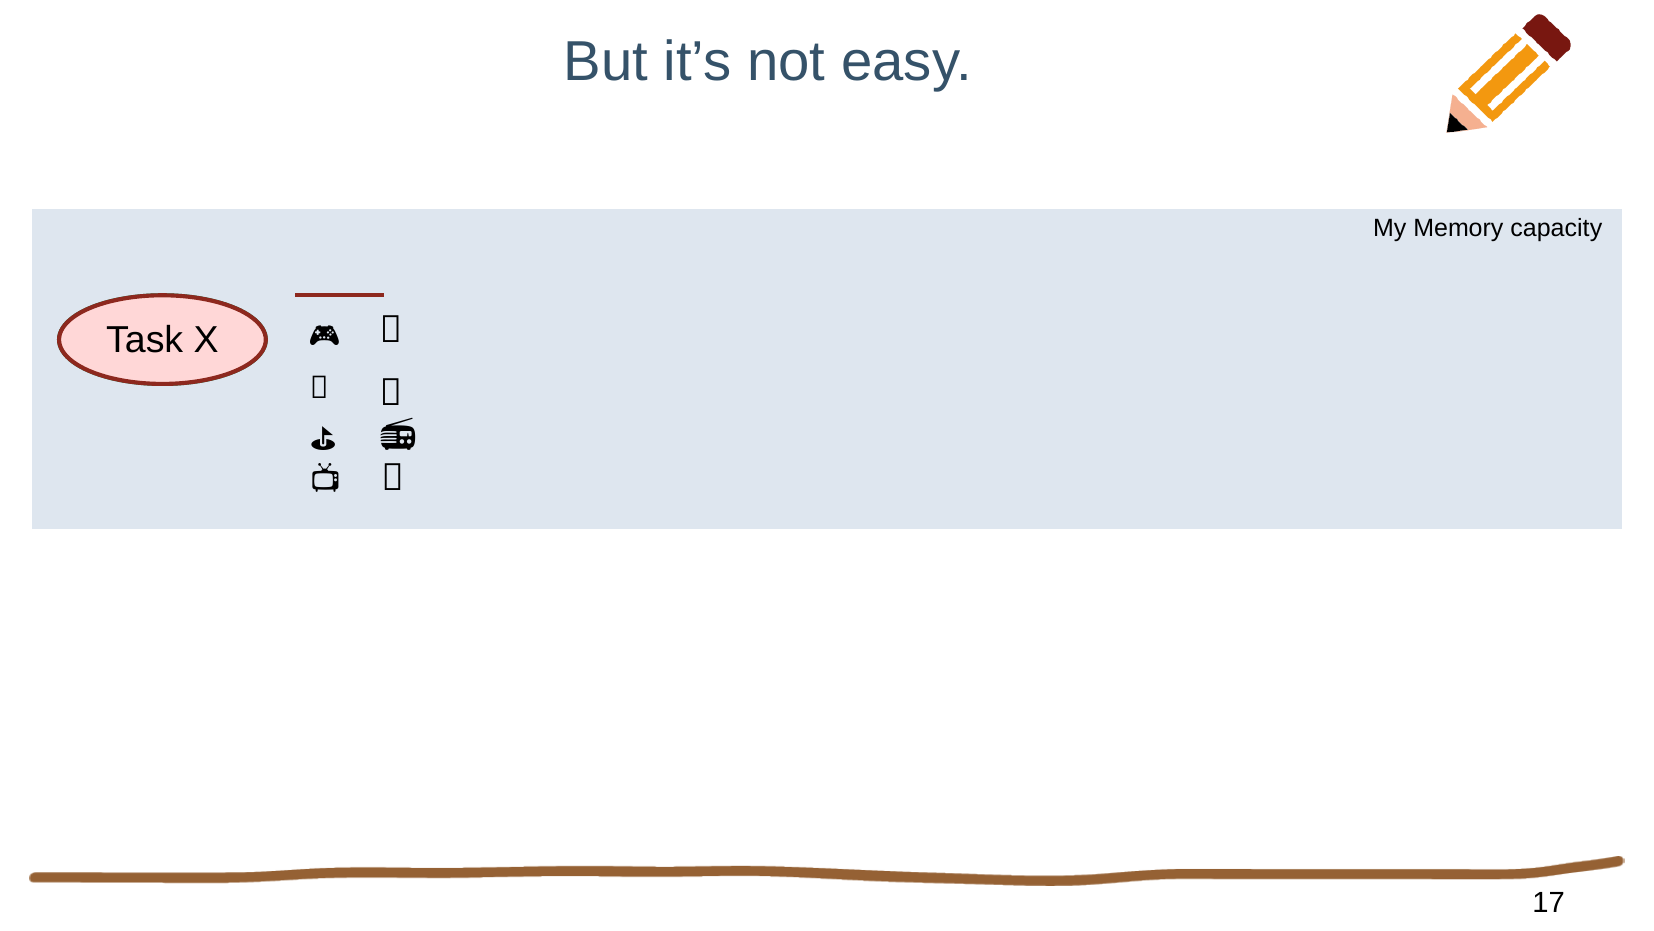

# But it’s not easy.
My Memory capacity
Task X
Task X
 🛌
🎮
📱
 🍔
📻
⛳
 🚙
📺
17